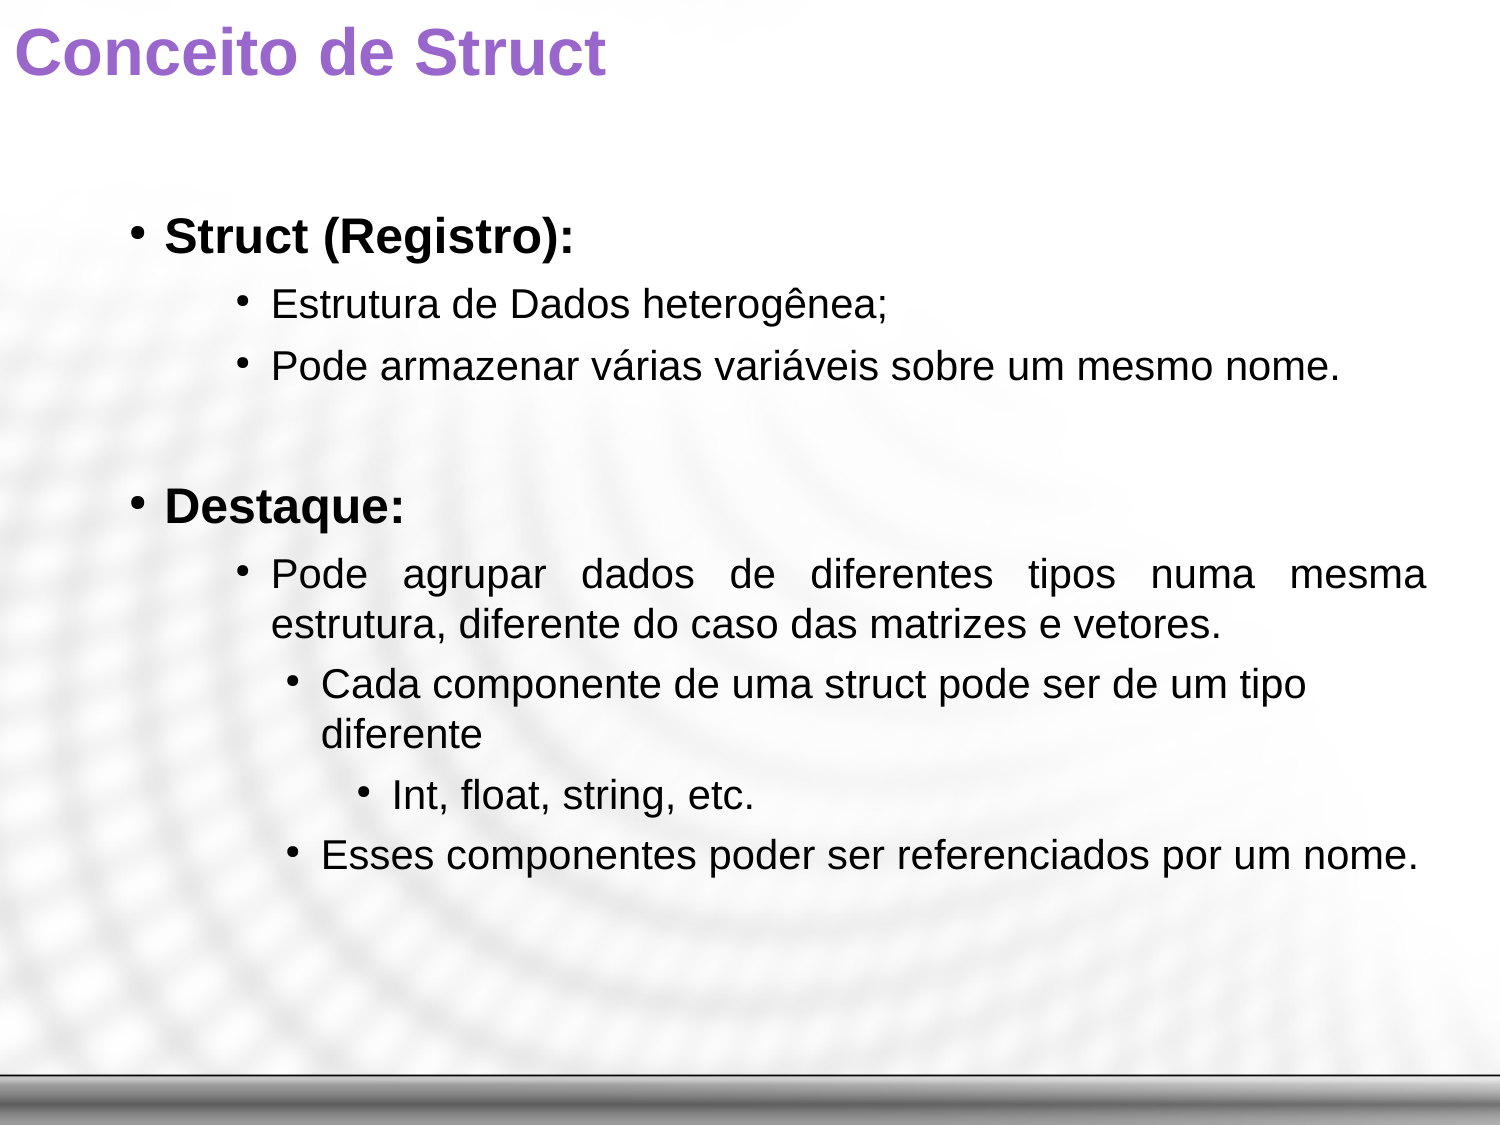

# Conceito de Struct
Struct (Registro):
Estrutura de Dados heterogênea;
Pode armazenar várias variáveis sobre um mesmo nome.
Destaque:
Pode agrupar dados de diferentes tipos numa mesma estrutura, diferente do caso das matrizes e vetores.
Cada componente de uma struct pode ser de um tipo diferente
Int, float, string, etc.
Esses componentes poder ser referenciados por um nome.